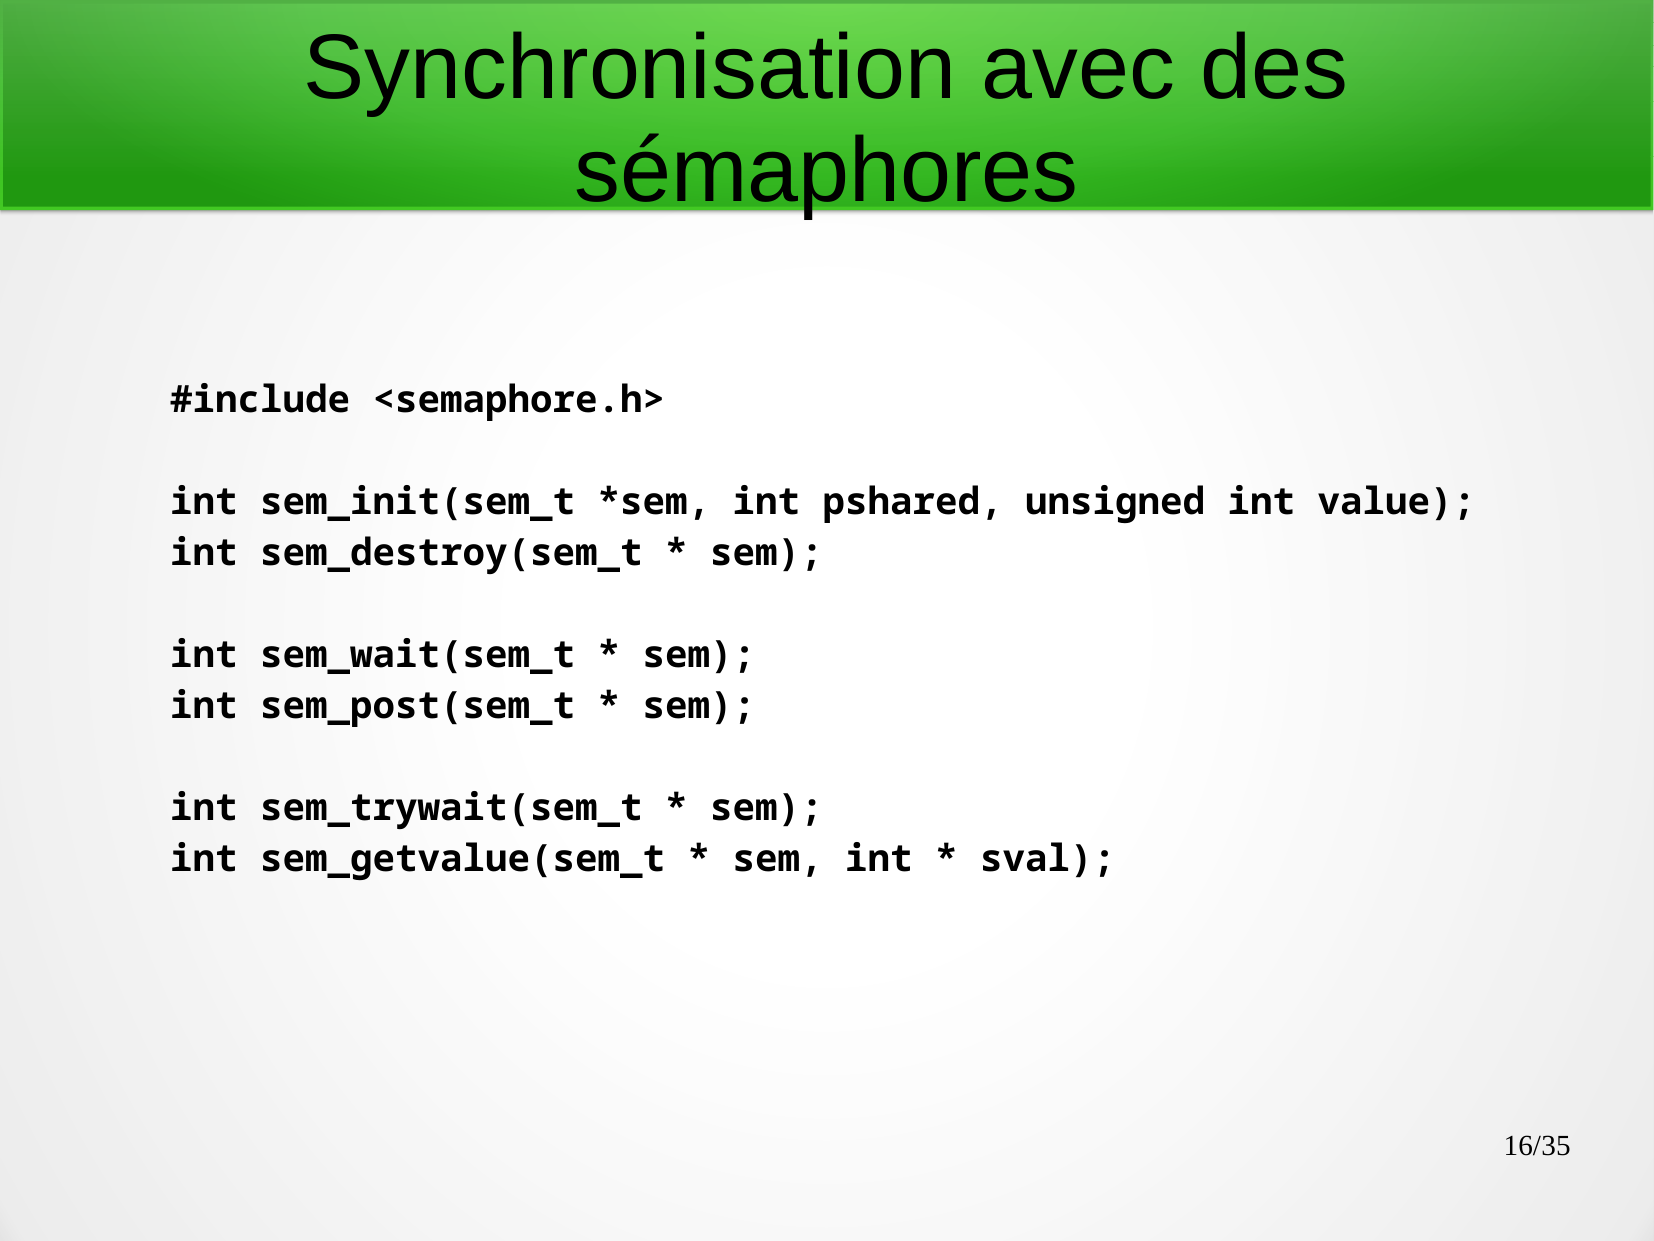

# Synchronisation avec des sémaphores
#include <semaphore.h>
int sem_init(sem_t *sem, int pshared, unsigned int value);
int sem_destroy(sem_t * sem);
int sem_wait(sem_t * sem);
int sem_post(sem_t * sem);
int sem_trywait(sem_t * sem);
int sem_getvalue(sem_t * sem, int * sval);
16